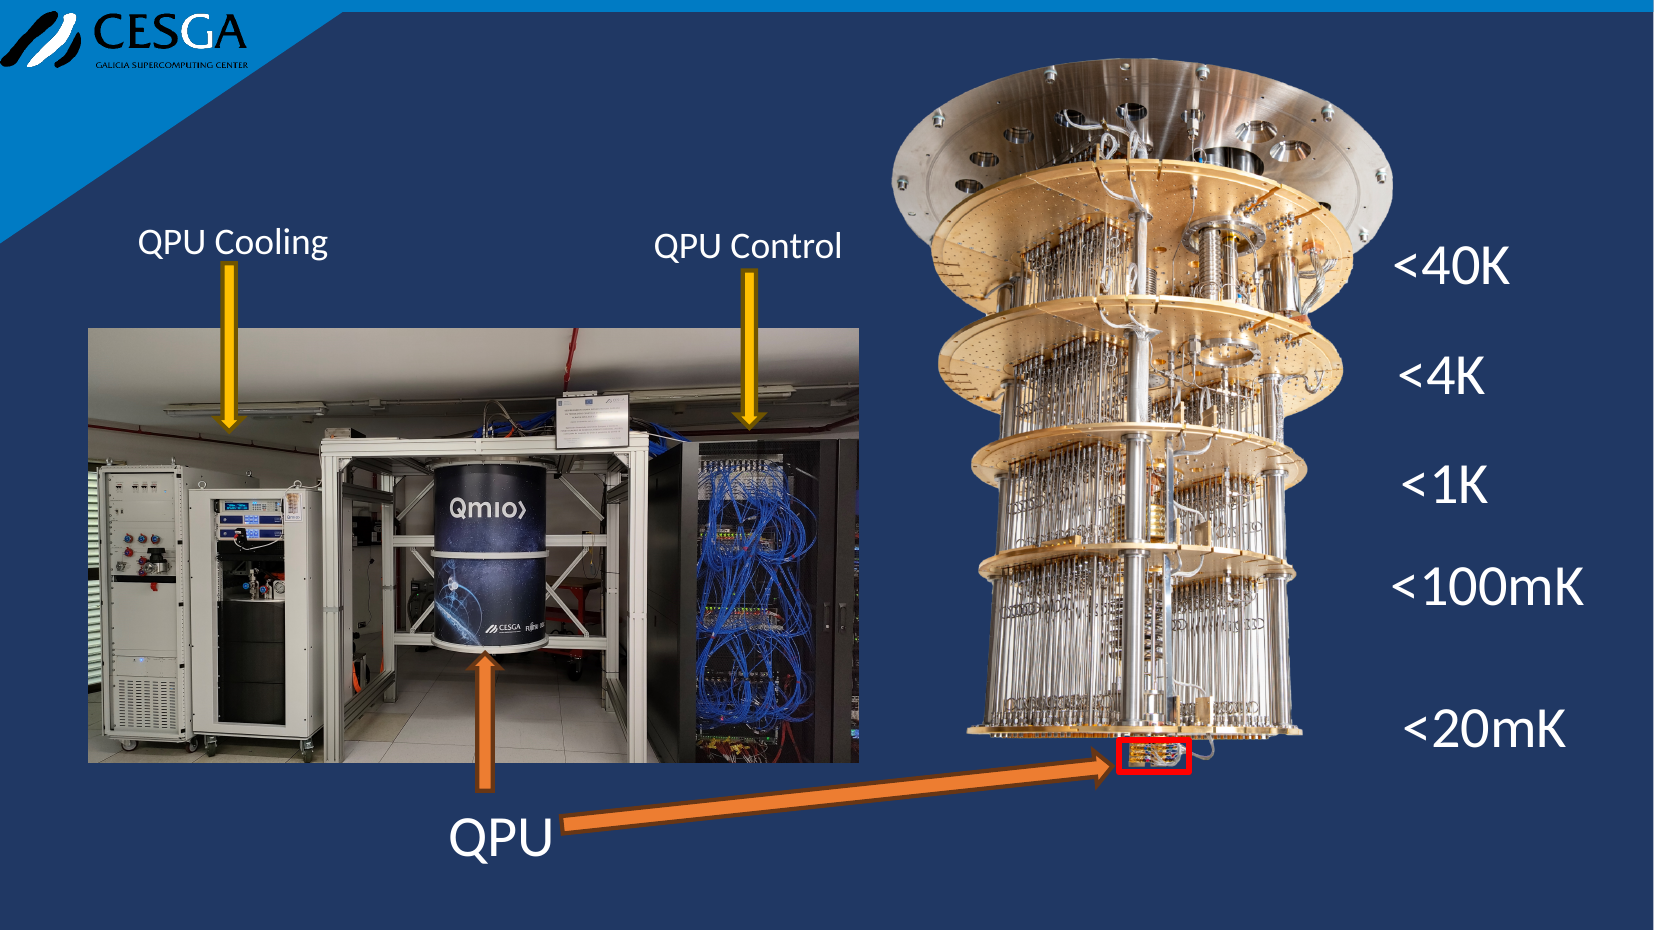

QPU Cooling
QPU Control
<40K
<4K
<1K
<100mK
<20mK
QPU